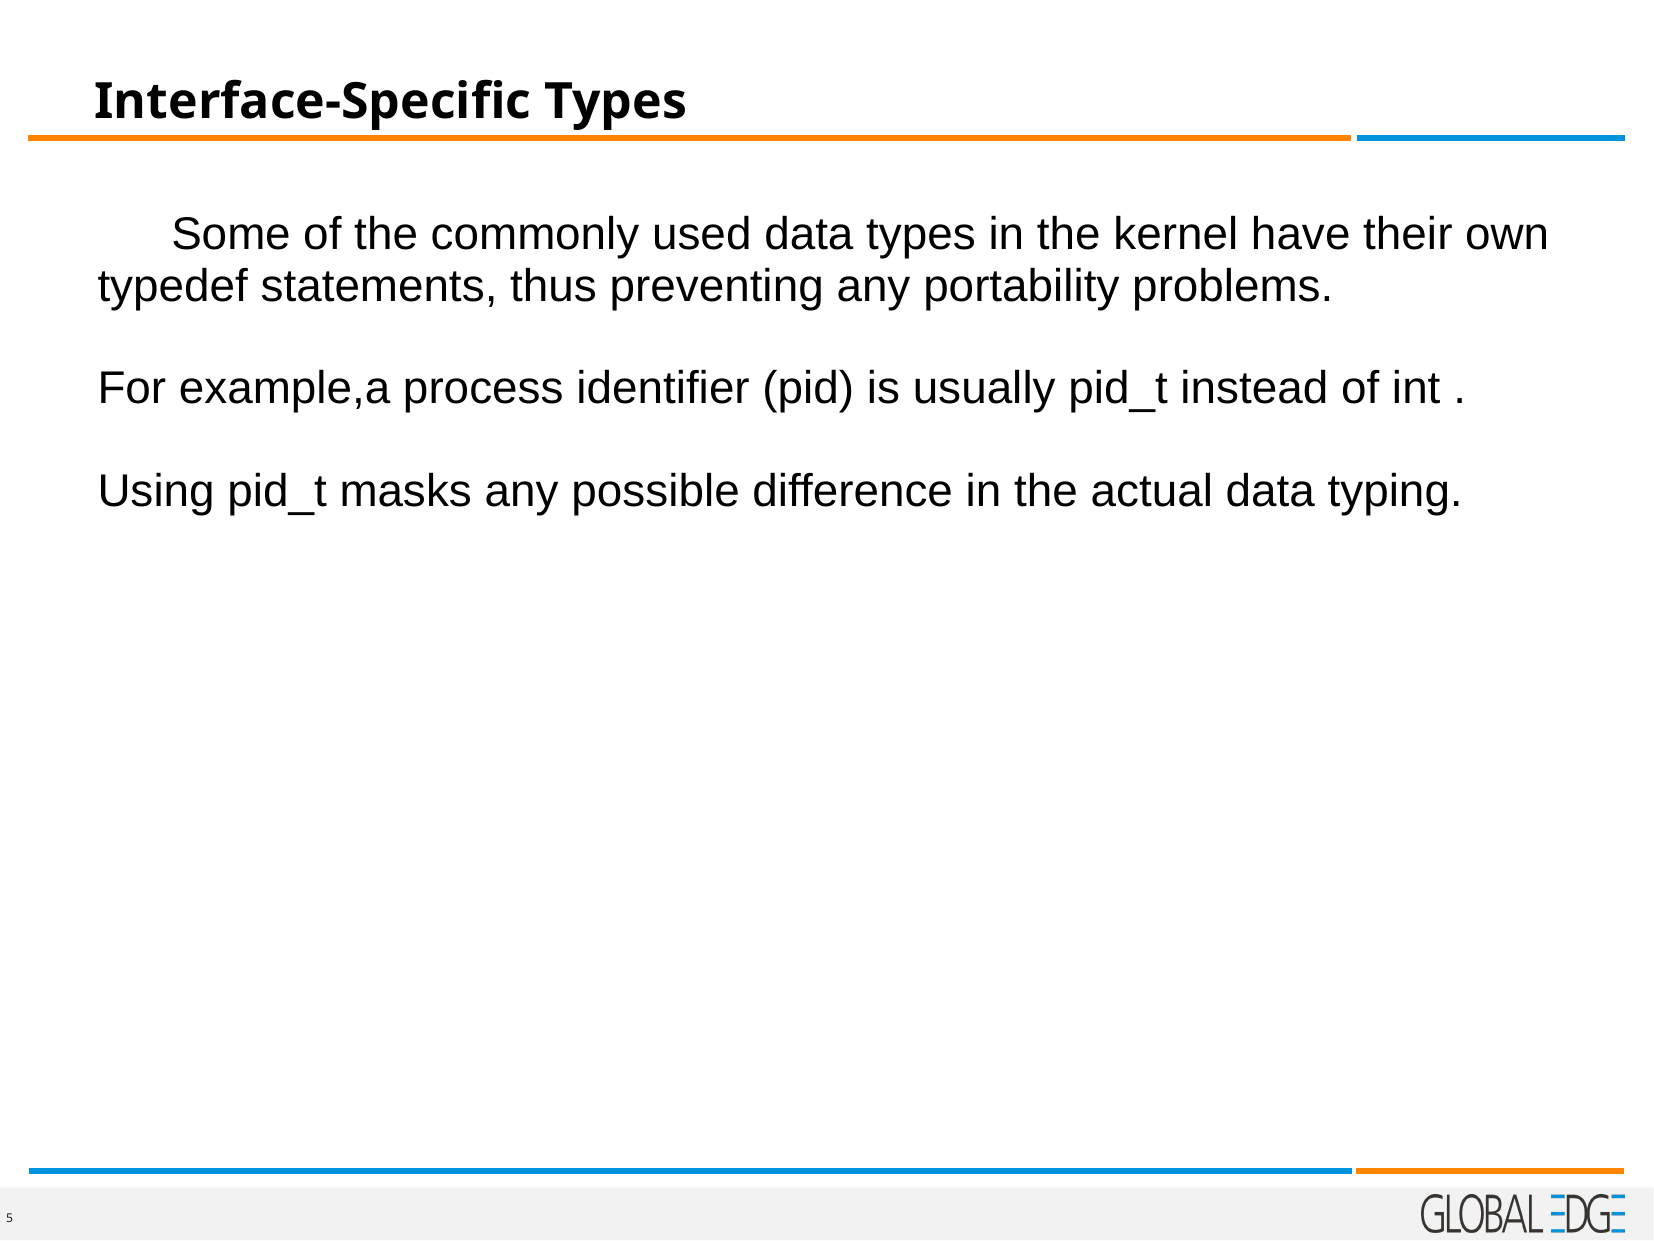

Interface-Specific Types
	Some of the commonly used data types in the kernel have their own typedef statements, thus preventing any portability problems.
For example,a process identifier (pid) is usually pid_t instead of int .
Using pid_t masks any possible difference in the actual data typing.